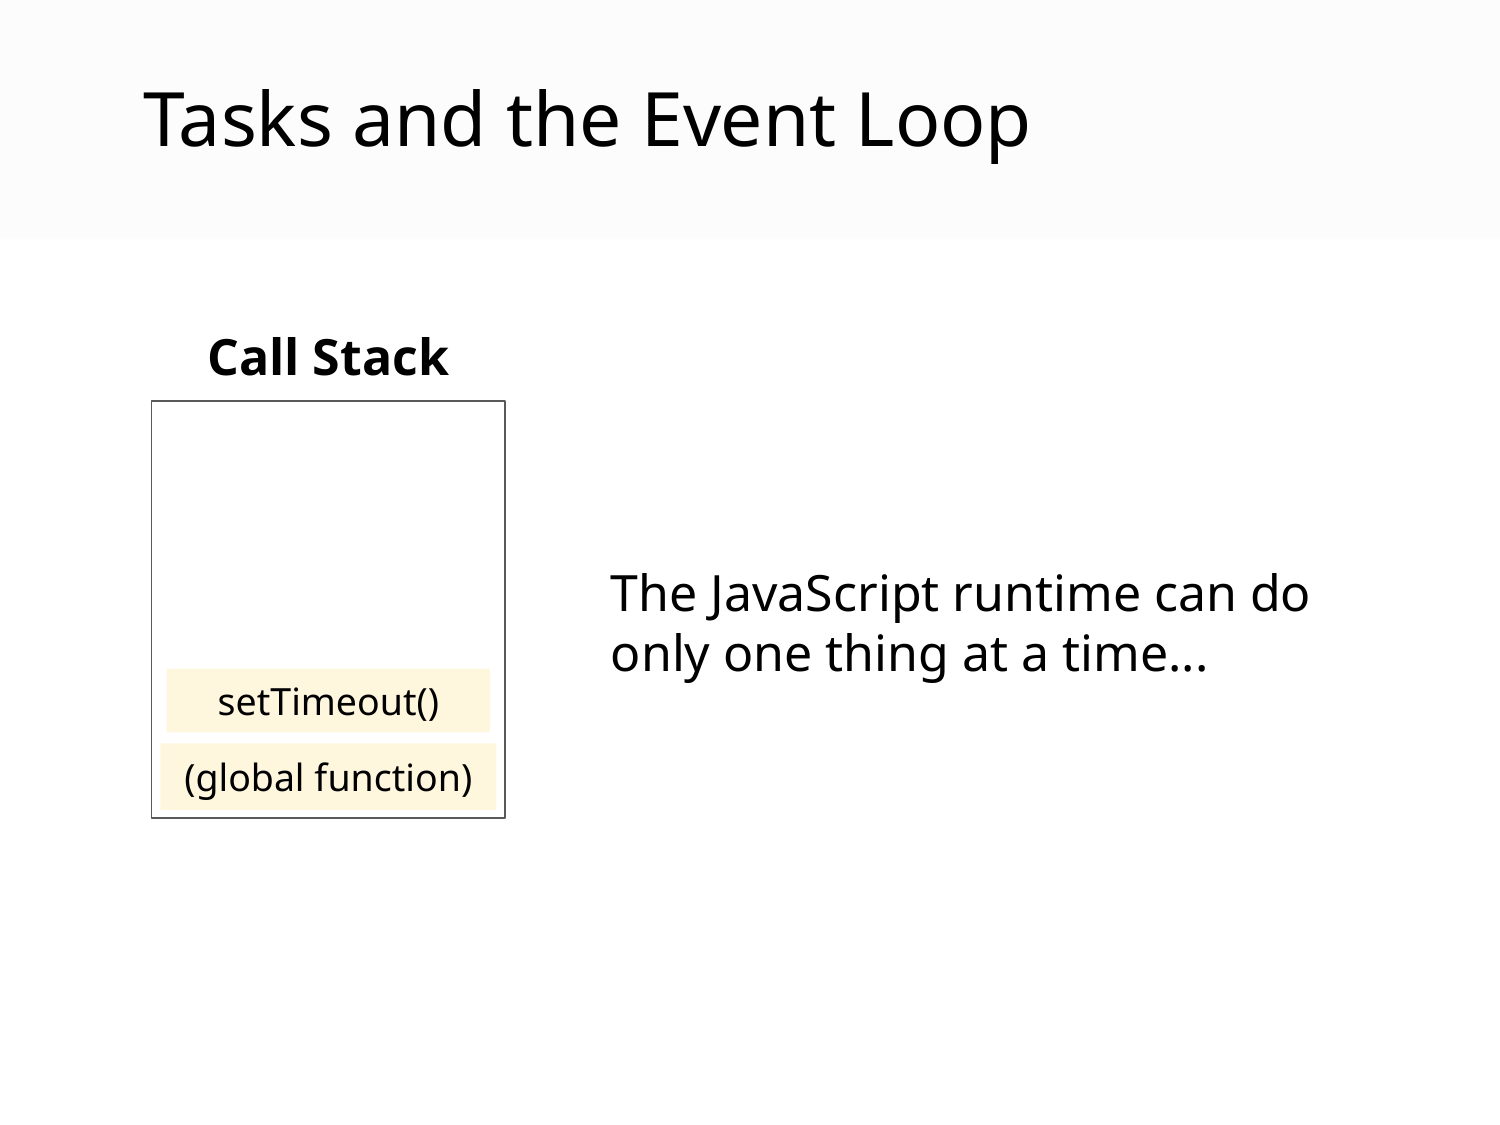

# Tasks and the Event Loop
Call Stack
The JavaScript runtime can do only one thing at a time...
setTimeout()
(global function)